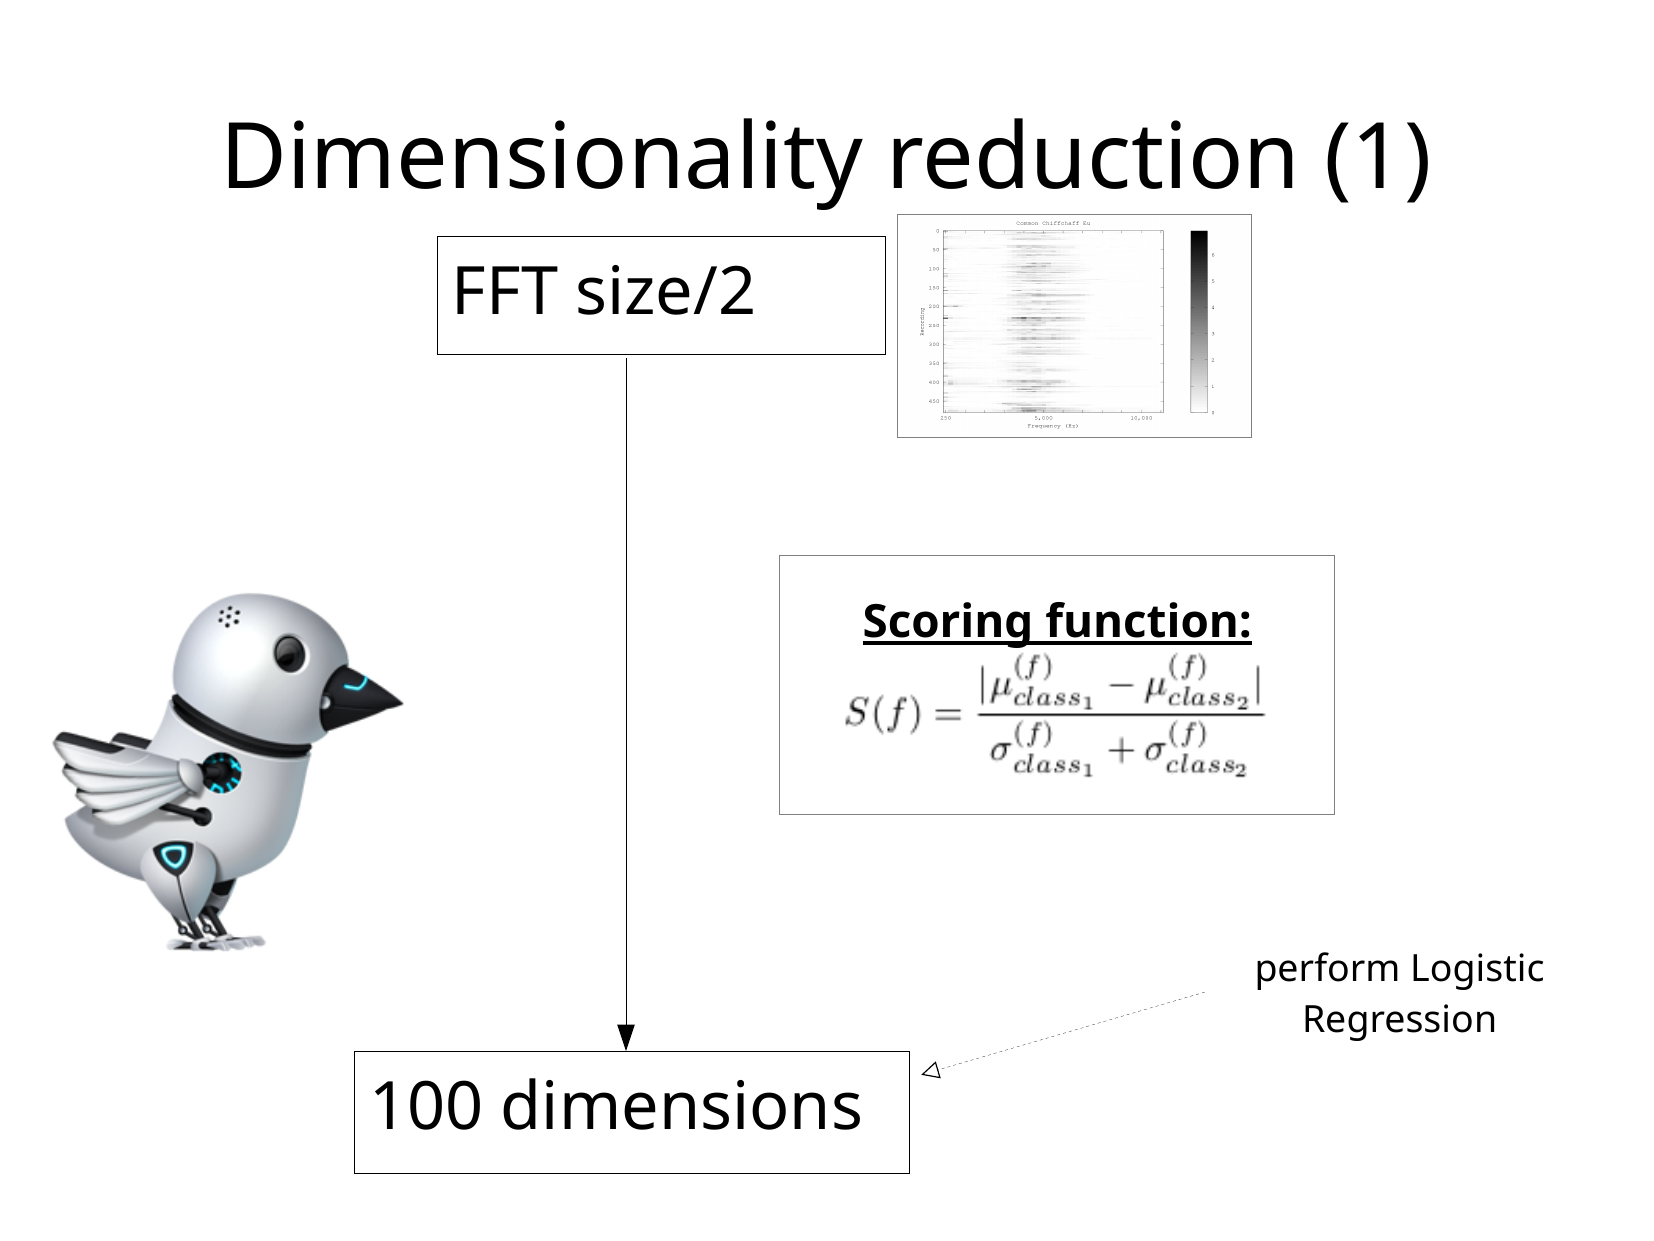

# Dimensionality reduction (1)
FFT size/2
Scoring function:
perform Logistic
Regression
100 dimensions